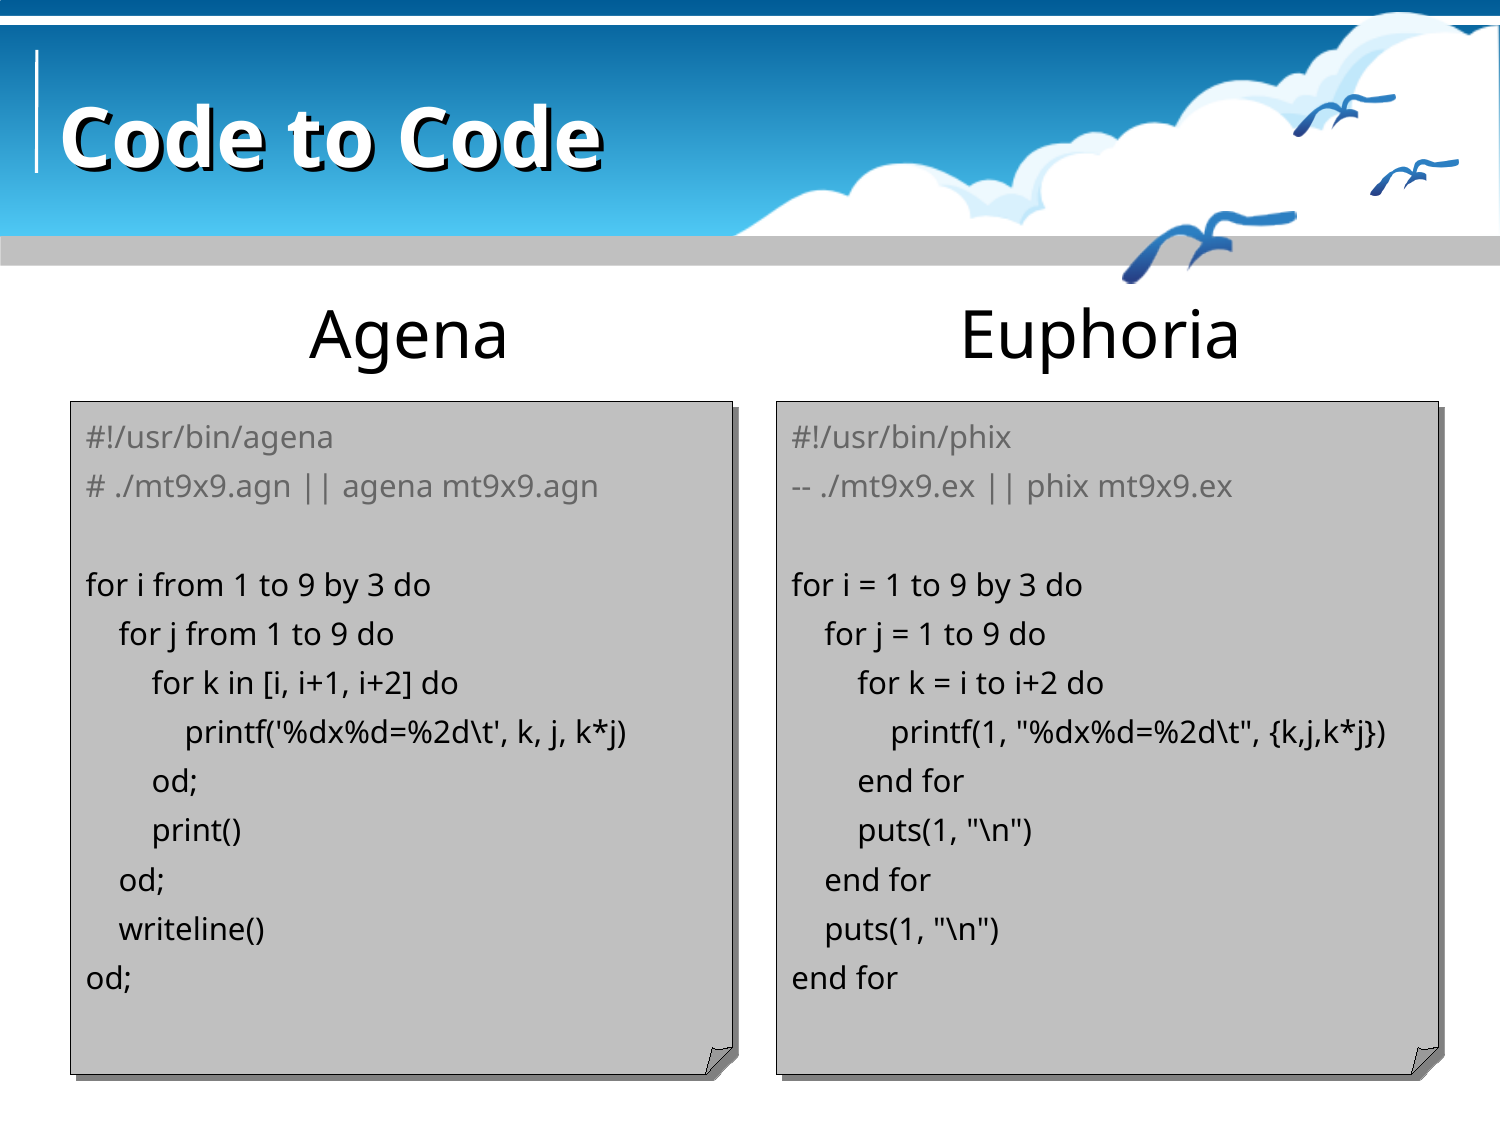

# Code to Code
Euphoria
Agena
#!/usr/bin/agena
# ./mt9x9.agn || agena mt9x9.agn
for i from 1 to 9 by 3 do
 for j from 1 to 9 do
 for k in [i, i+1, i+2] do
 printf('%dx%d=%2d\t', k, j, k*j)
 od;
 print()
 od;
 writeline()
od;
#!/usr/bin/phix
-- ./mt9x9.ex || phix mt9x9.ex
for i = 1 to 9 by 3 do
 for j = 1 to 9 do
 for k = i to i+2 do
 printf(1, "%dx%d=%2d\t", {k,j,k*j})
 end for
 puts(1, "\n")
 end for
 puts(1, "\n")
end for